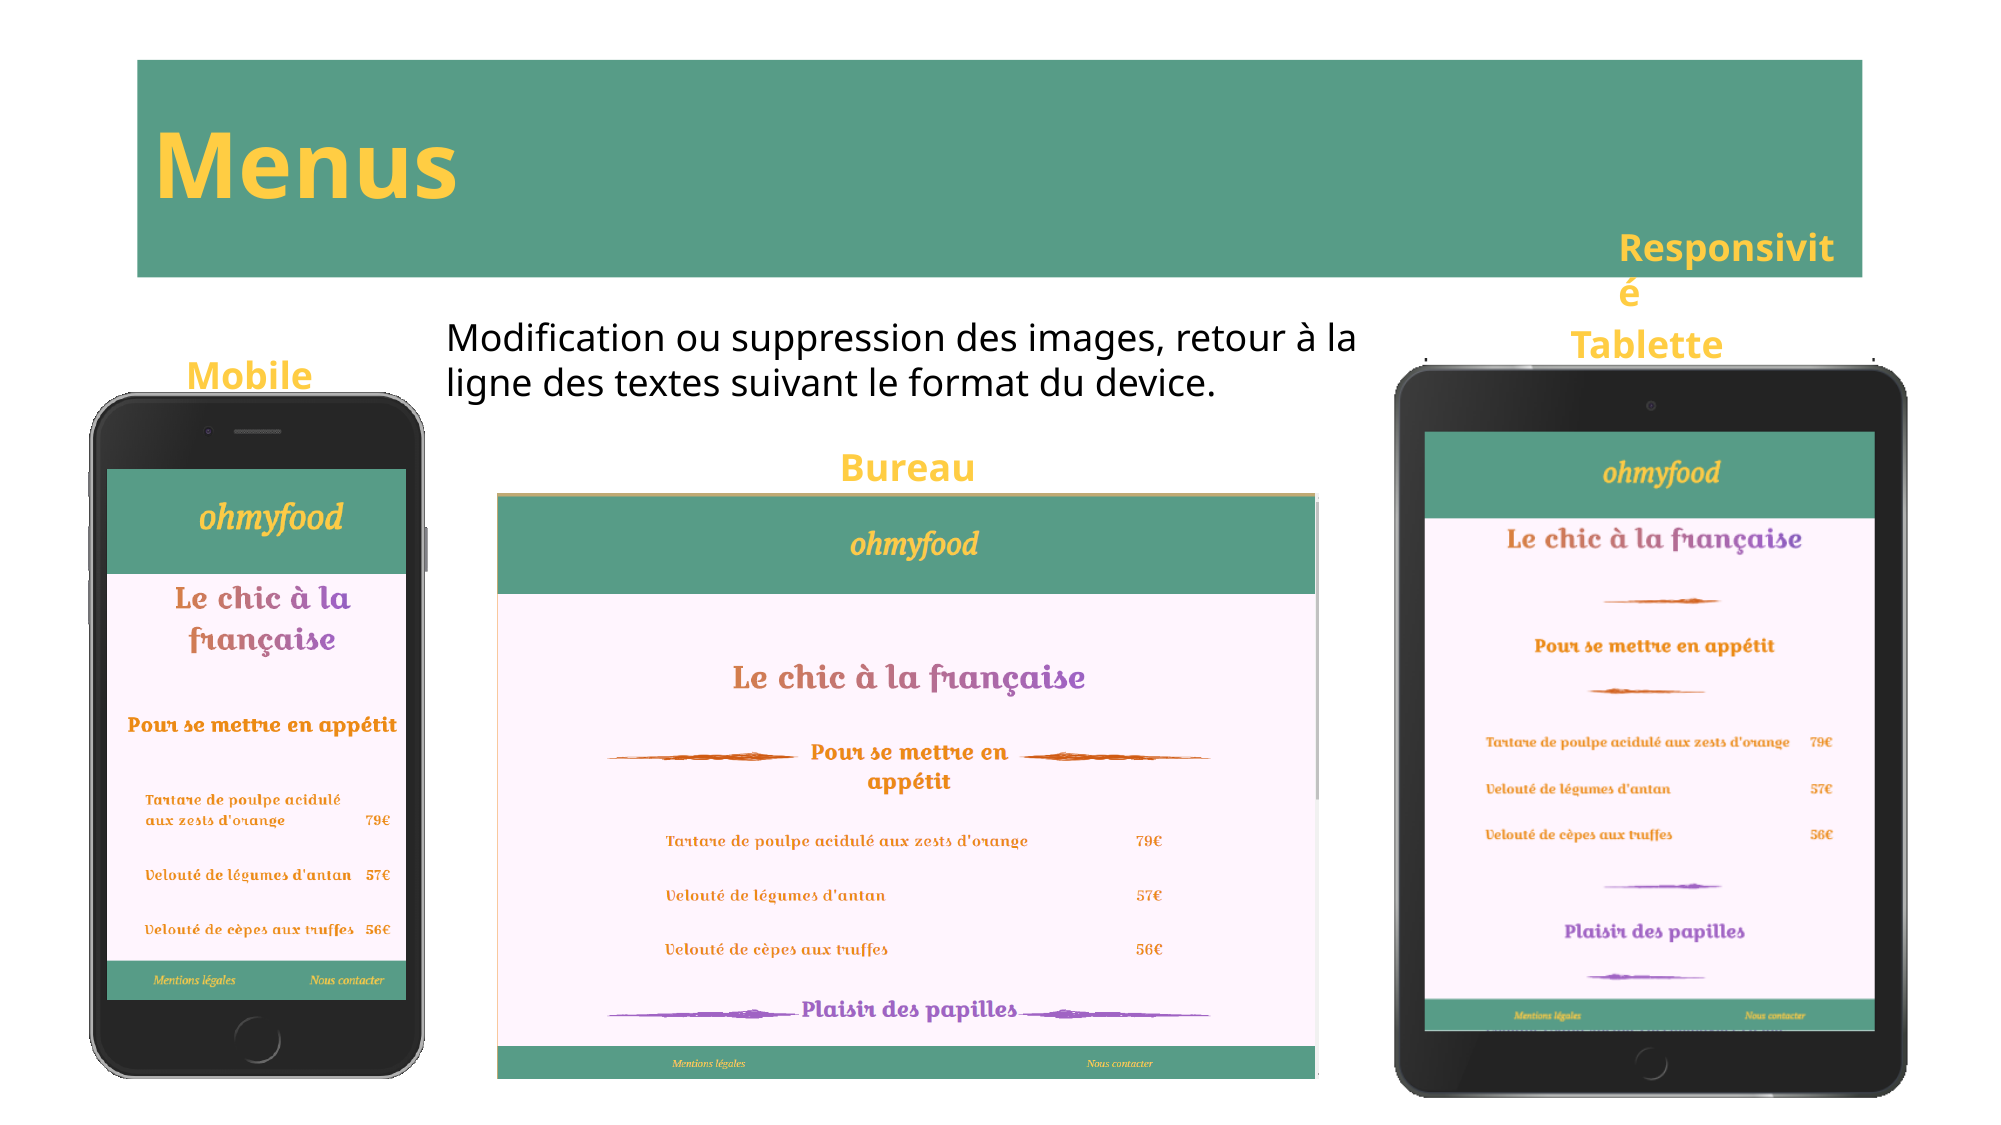

# Menus
Responsivité
Modification ou suppression des images, retour à la ligne des textes suivant le format du device.
Tablette
Mobile
Bureau